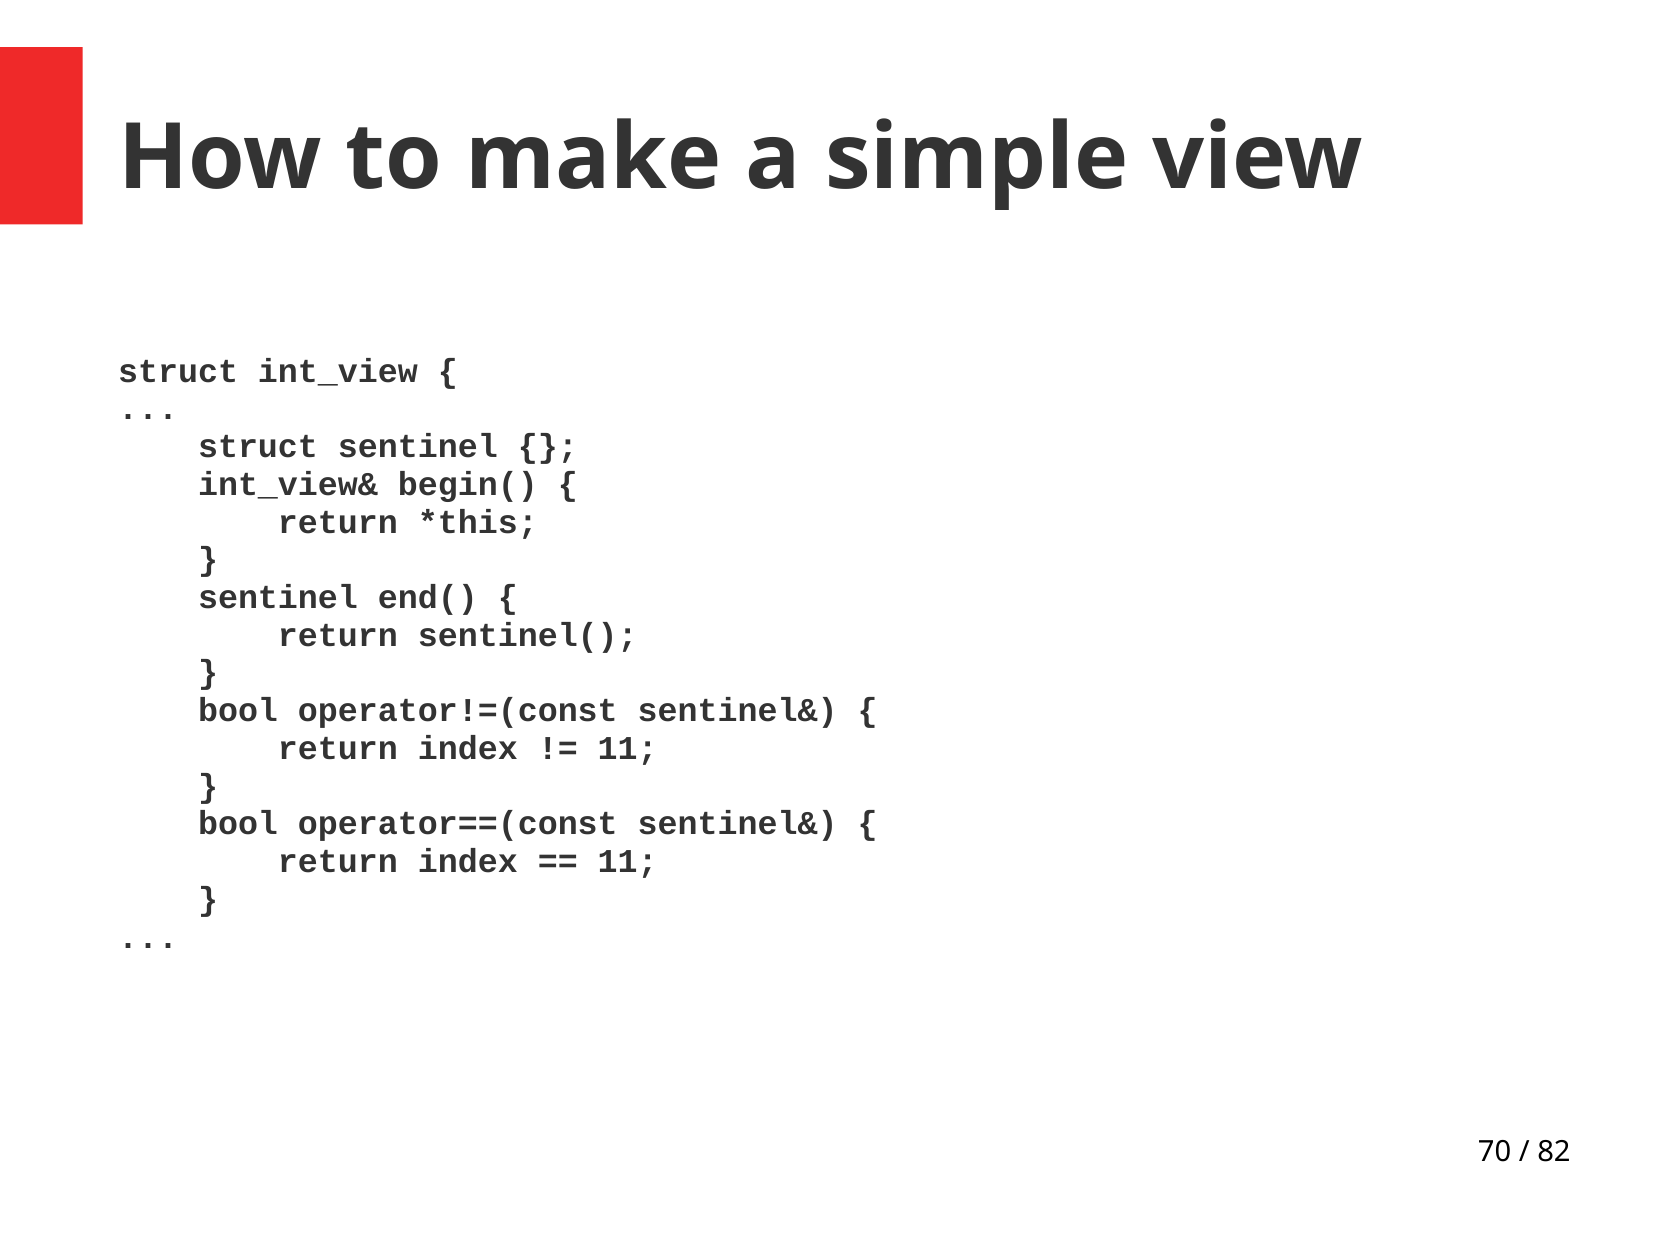

# How to make a simple view
struct int_view {
...
 struct sentinel {};
 int_view& begin() {
 return *this;
 }
 sentinel end() {
 return sentinel();
 }
 bool operator!=(const sentinel&) {
 return index != 11;
 }
 bool operator==(const sentinel&) {
 return index == 11;
 }
...
70